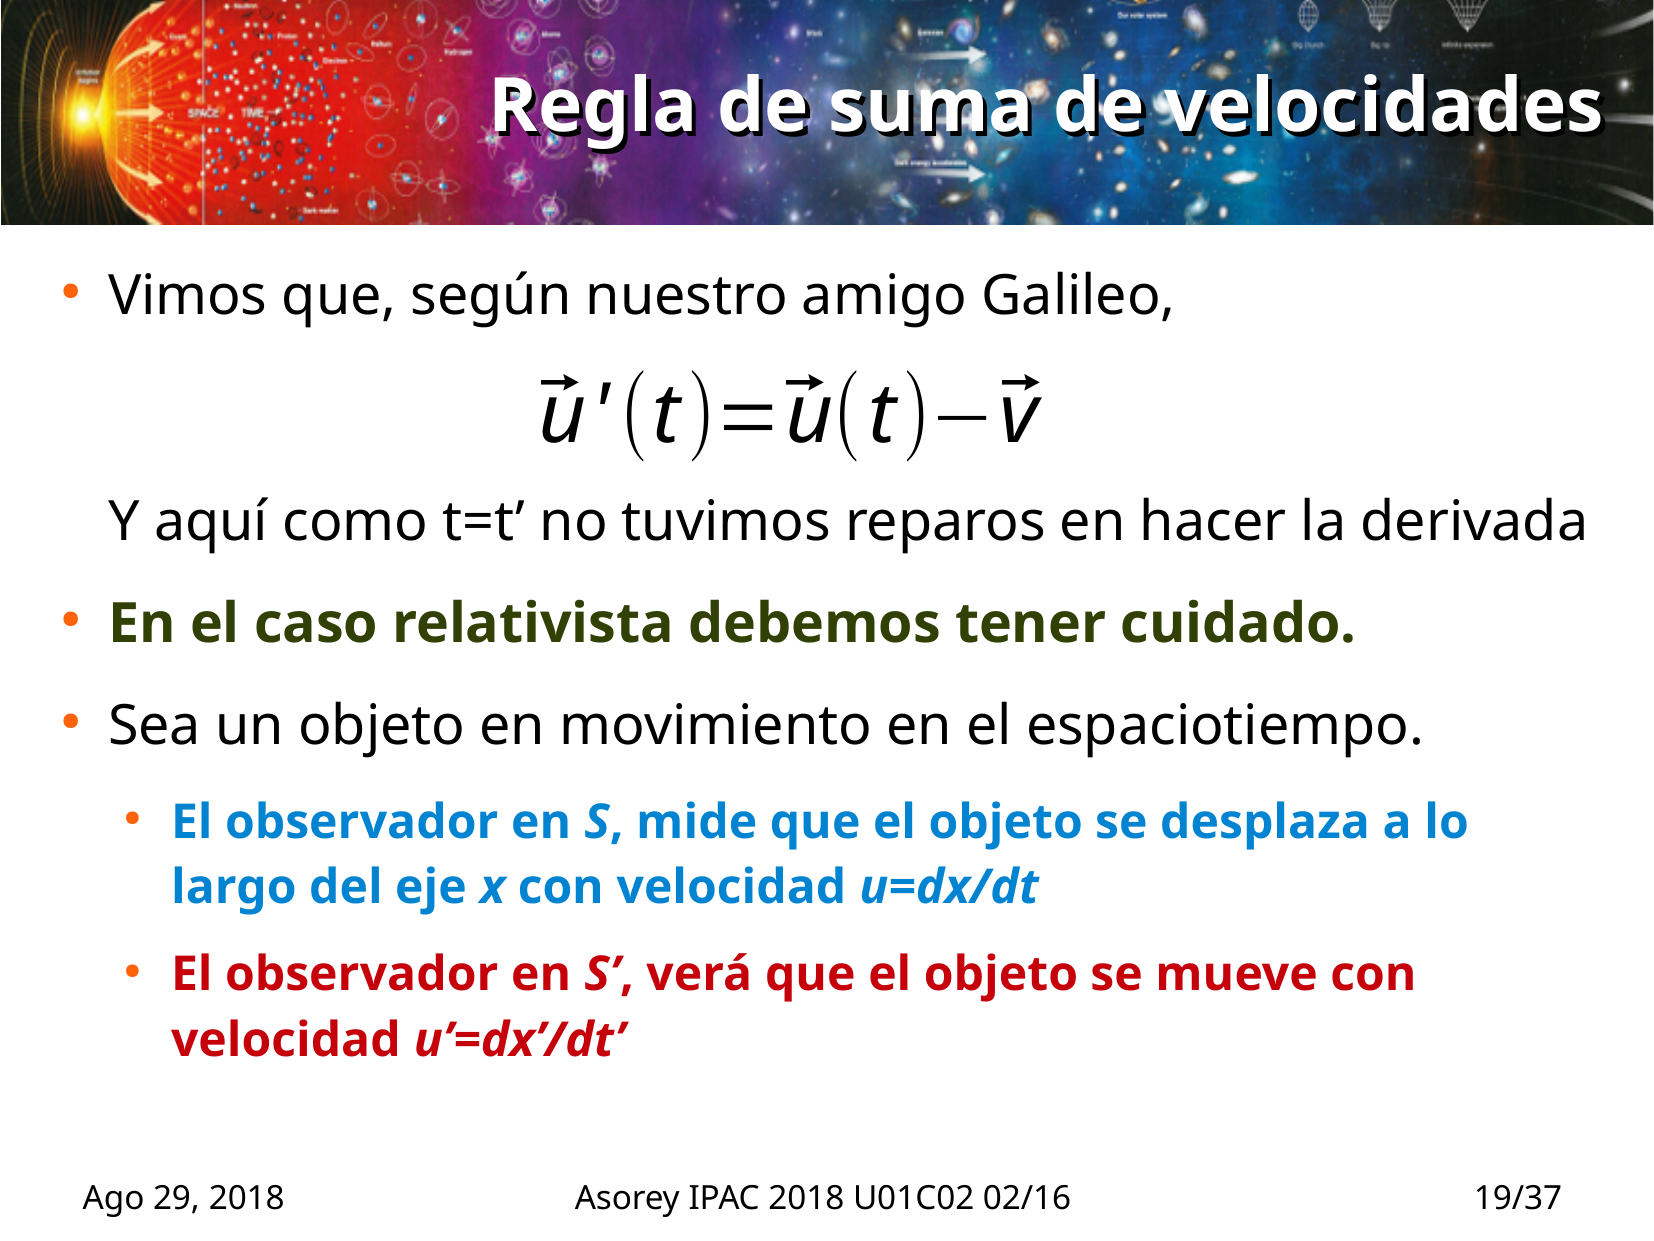

# Regla de suma de velocidades
Vimos que, según nuestro amigo Galileo,
Y aquí como t=t’ no tuvimos reparos en hacer la derivada
En el caso relativista debemos tener cuidado.
Sea un objeto en movimiento en el espaciotiempo.
El observador en S, mide que el objeto se desplaza a lo largo del eje x con velocidad u=dx/dt
El observador en S’, verá que el objeto se mueve con velocidad u’=dx’/dt’
Ago 29, 2018
Asorey IPAC 2018 U01C02 02/16
19